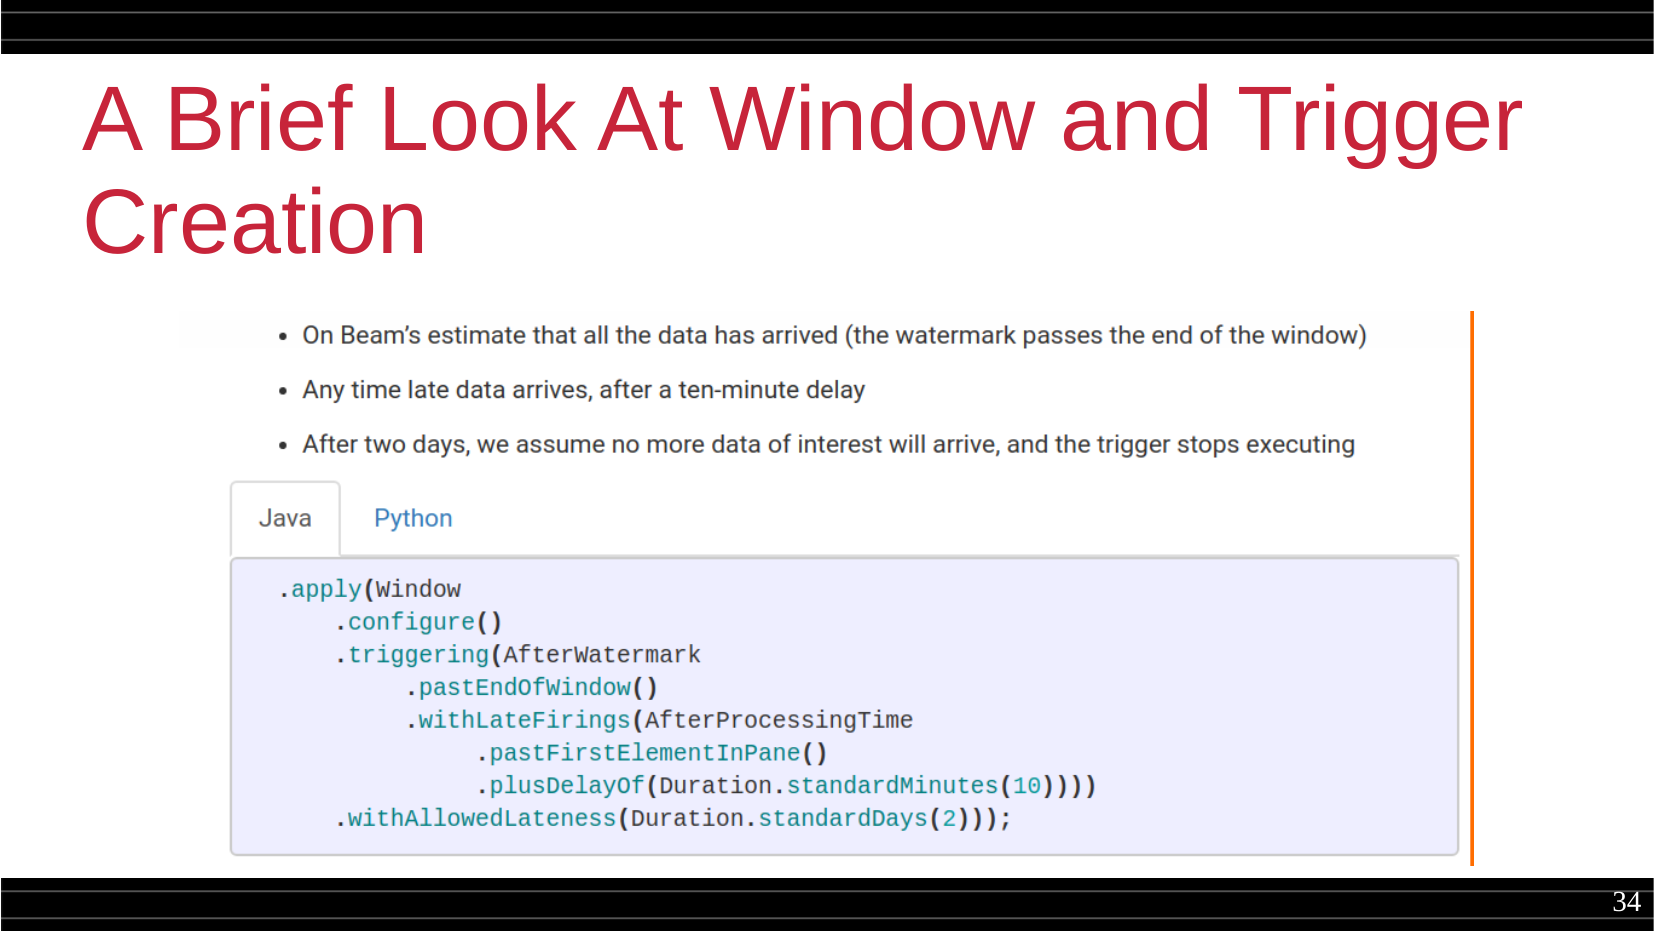

# A Brief Look At Window and Trigger Creation